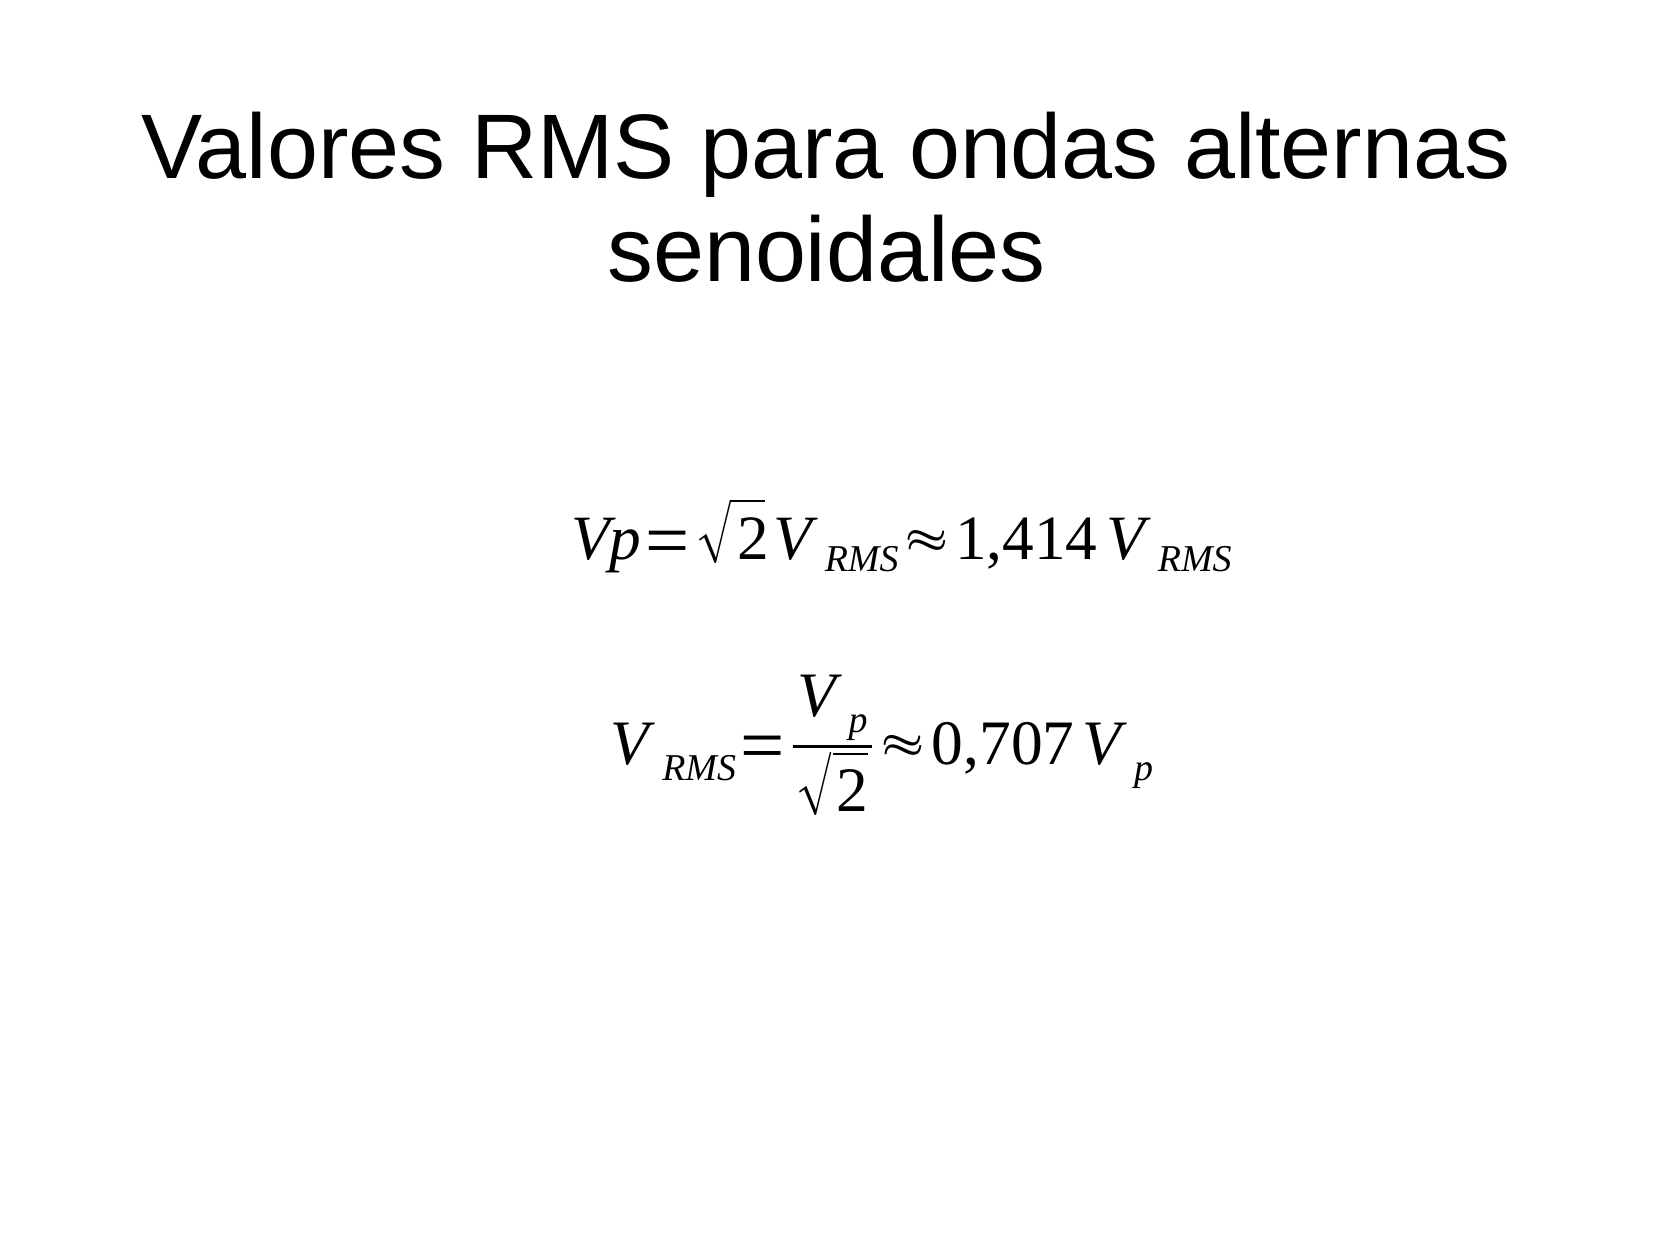

# Valores RMS para ondas alternas senoidales